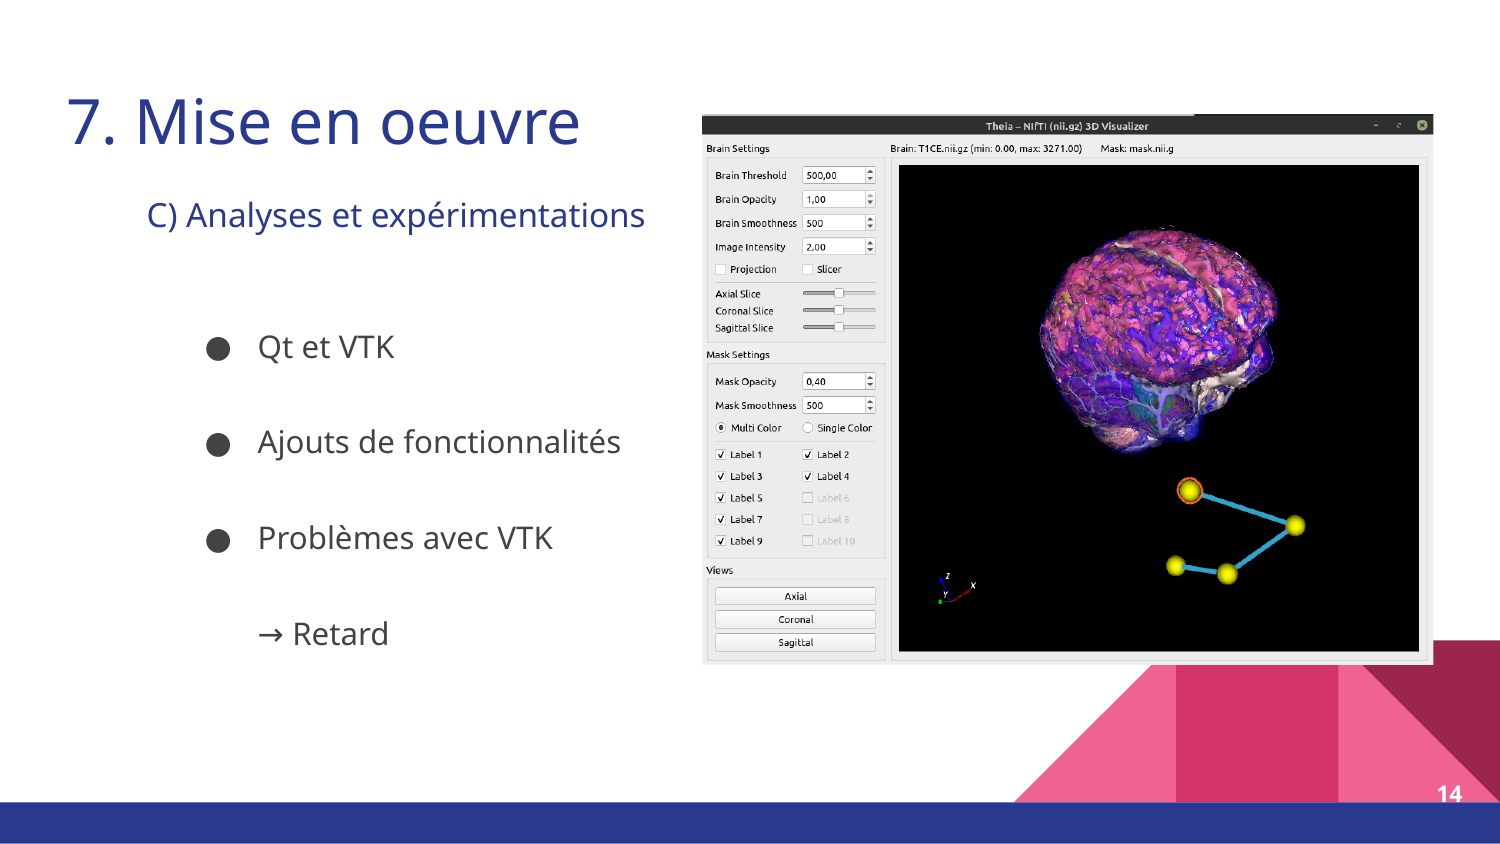

# 7. Mise en oeuvre
C) Analyses et expérimentations
Qt et VTK
Ajouts de fonctionnalités
Problèmes avec VTK
→ Retard